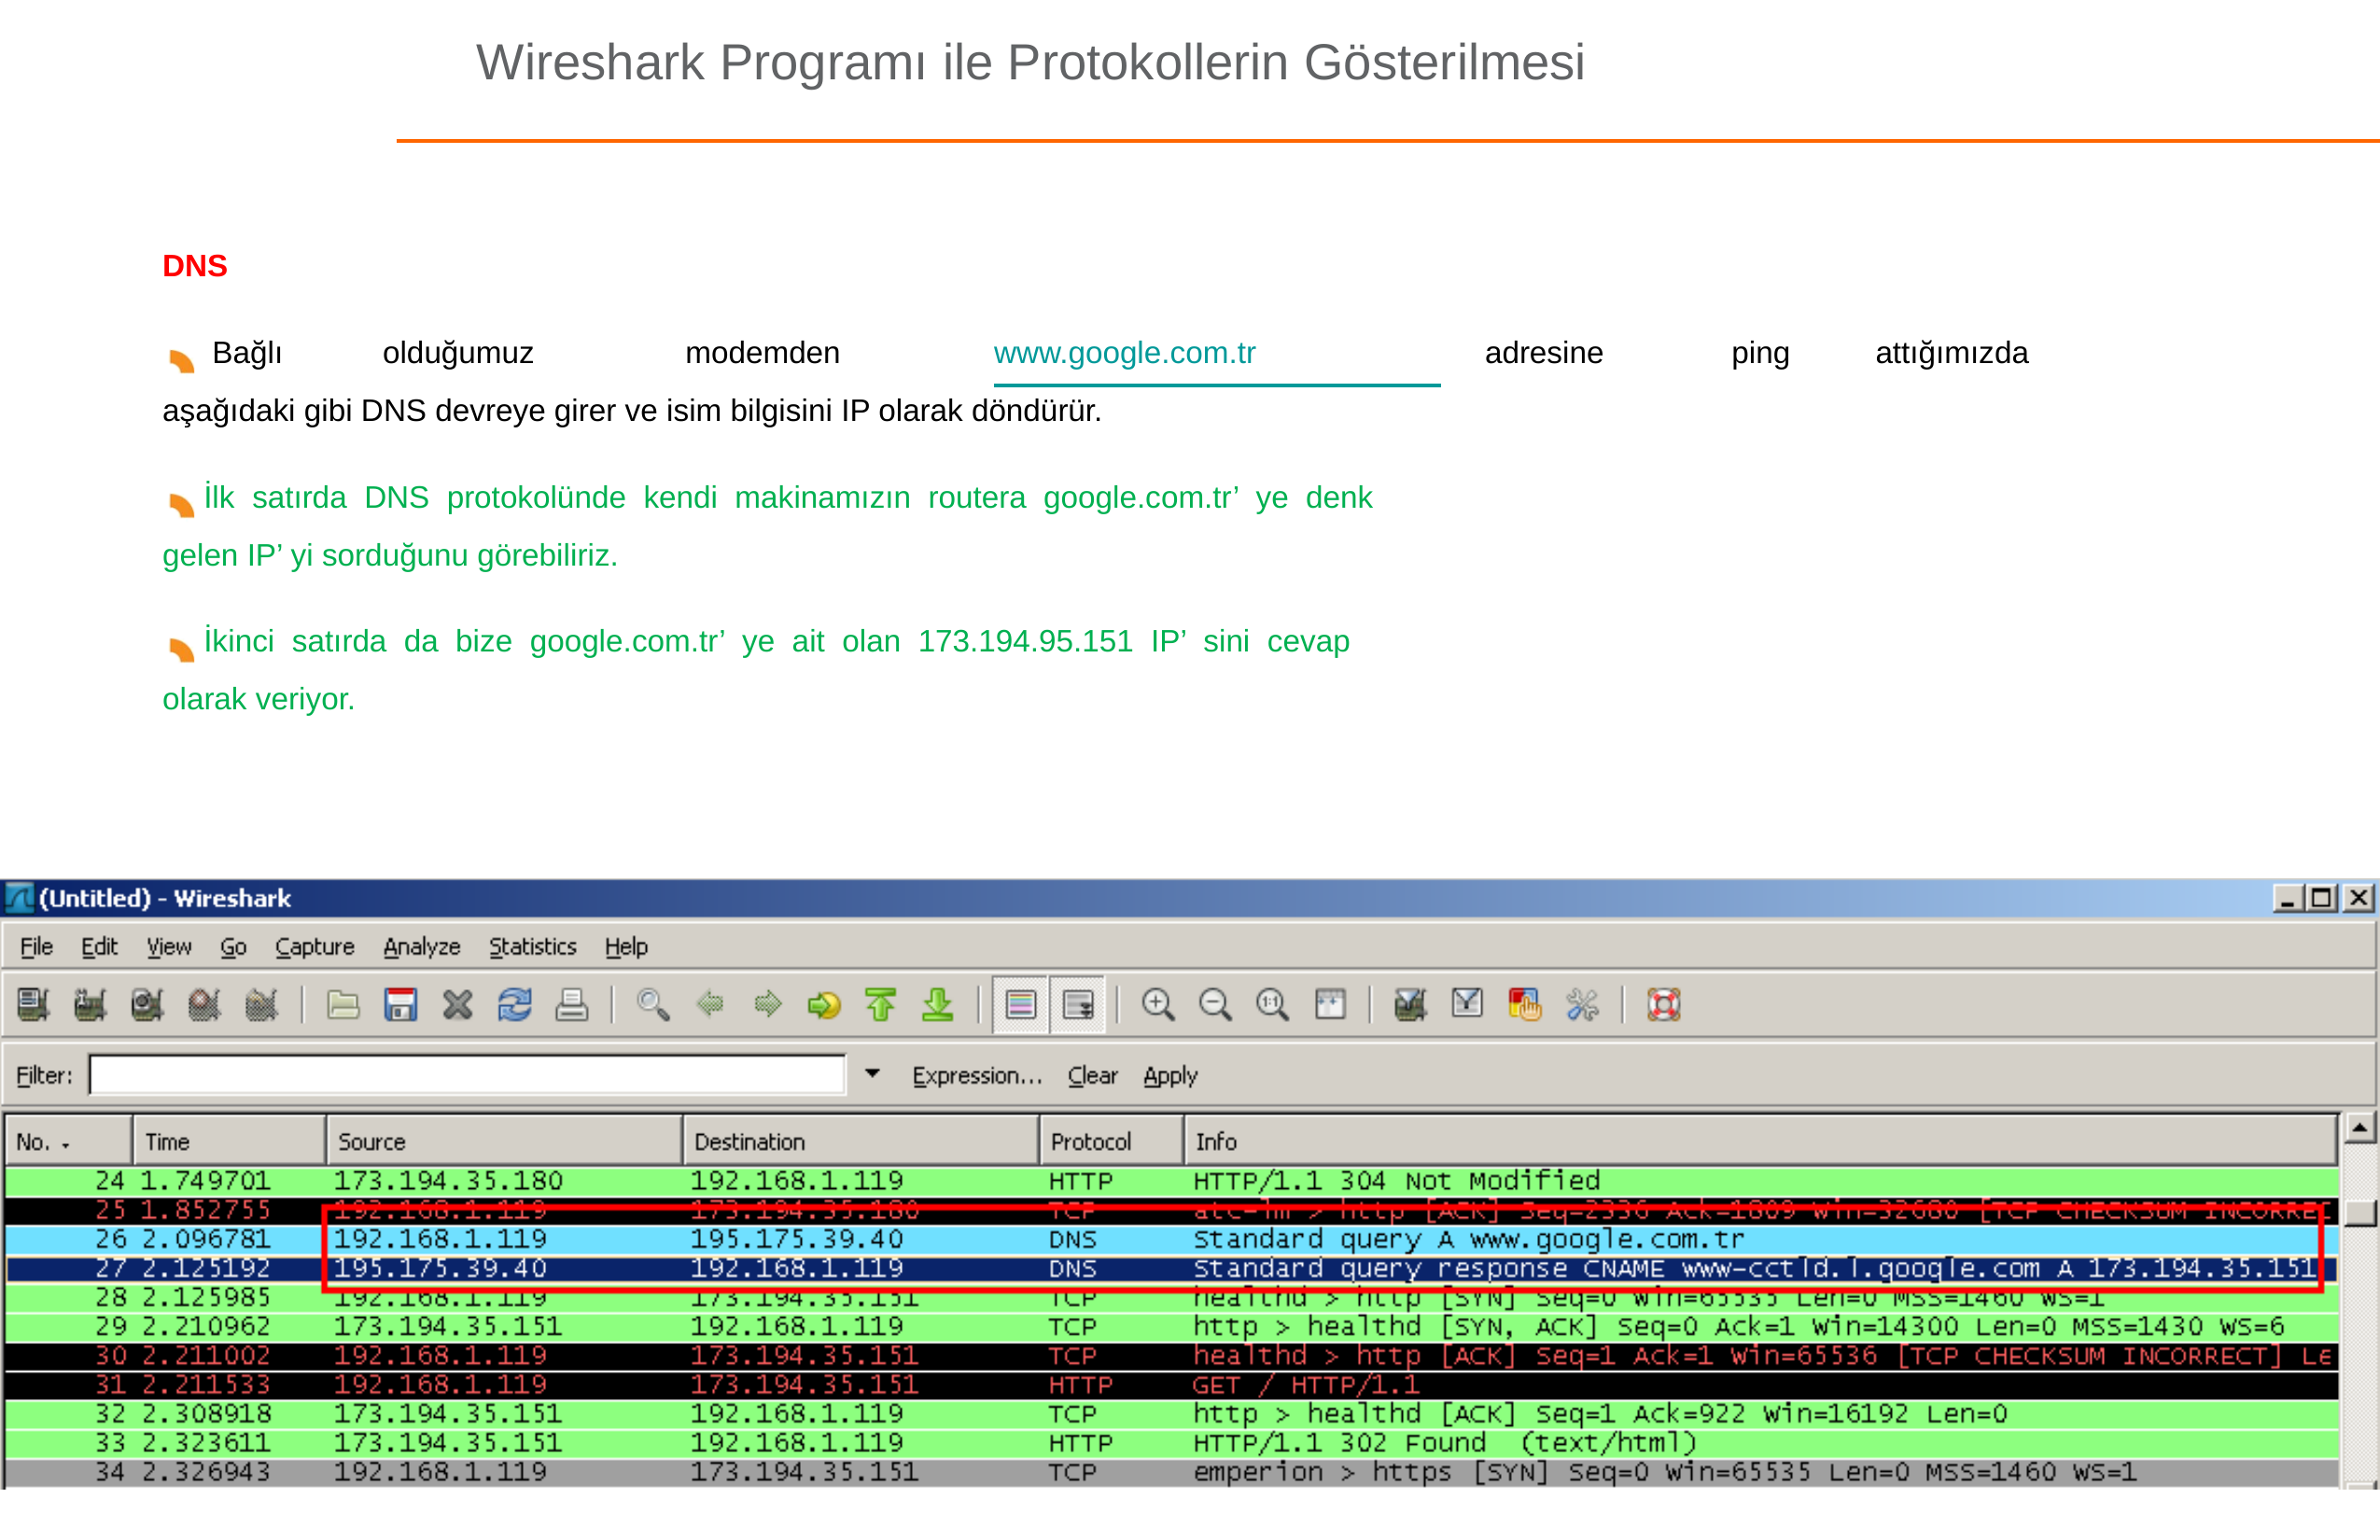

Wireshark Programı ile Protokollerin Gösterilmesi
DNS
 Bağlı
olduğumuz
modemden
www.google.com.tr
adresine
ping
attığımızda
aşağıdaki gibi DNS devreye girer ve isim bilgisini IP olarak döndürür.
İlk satırda DNS protokolünde kendi makinamızın routera google.com.tr’ ye denk
gelen IP’ yi sorduğunu görebiliriz.
İkinci satırda da bize google.com.tr’ ye ait olan 173.194.95.151 IP’ sini cevap
olarak veriyor.